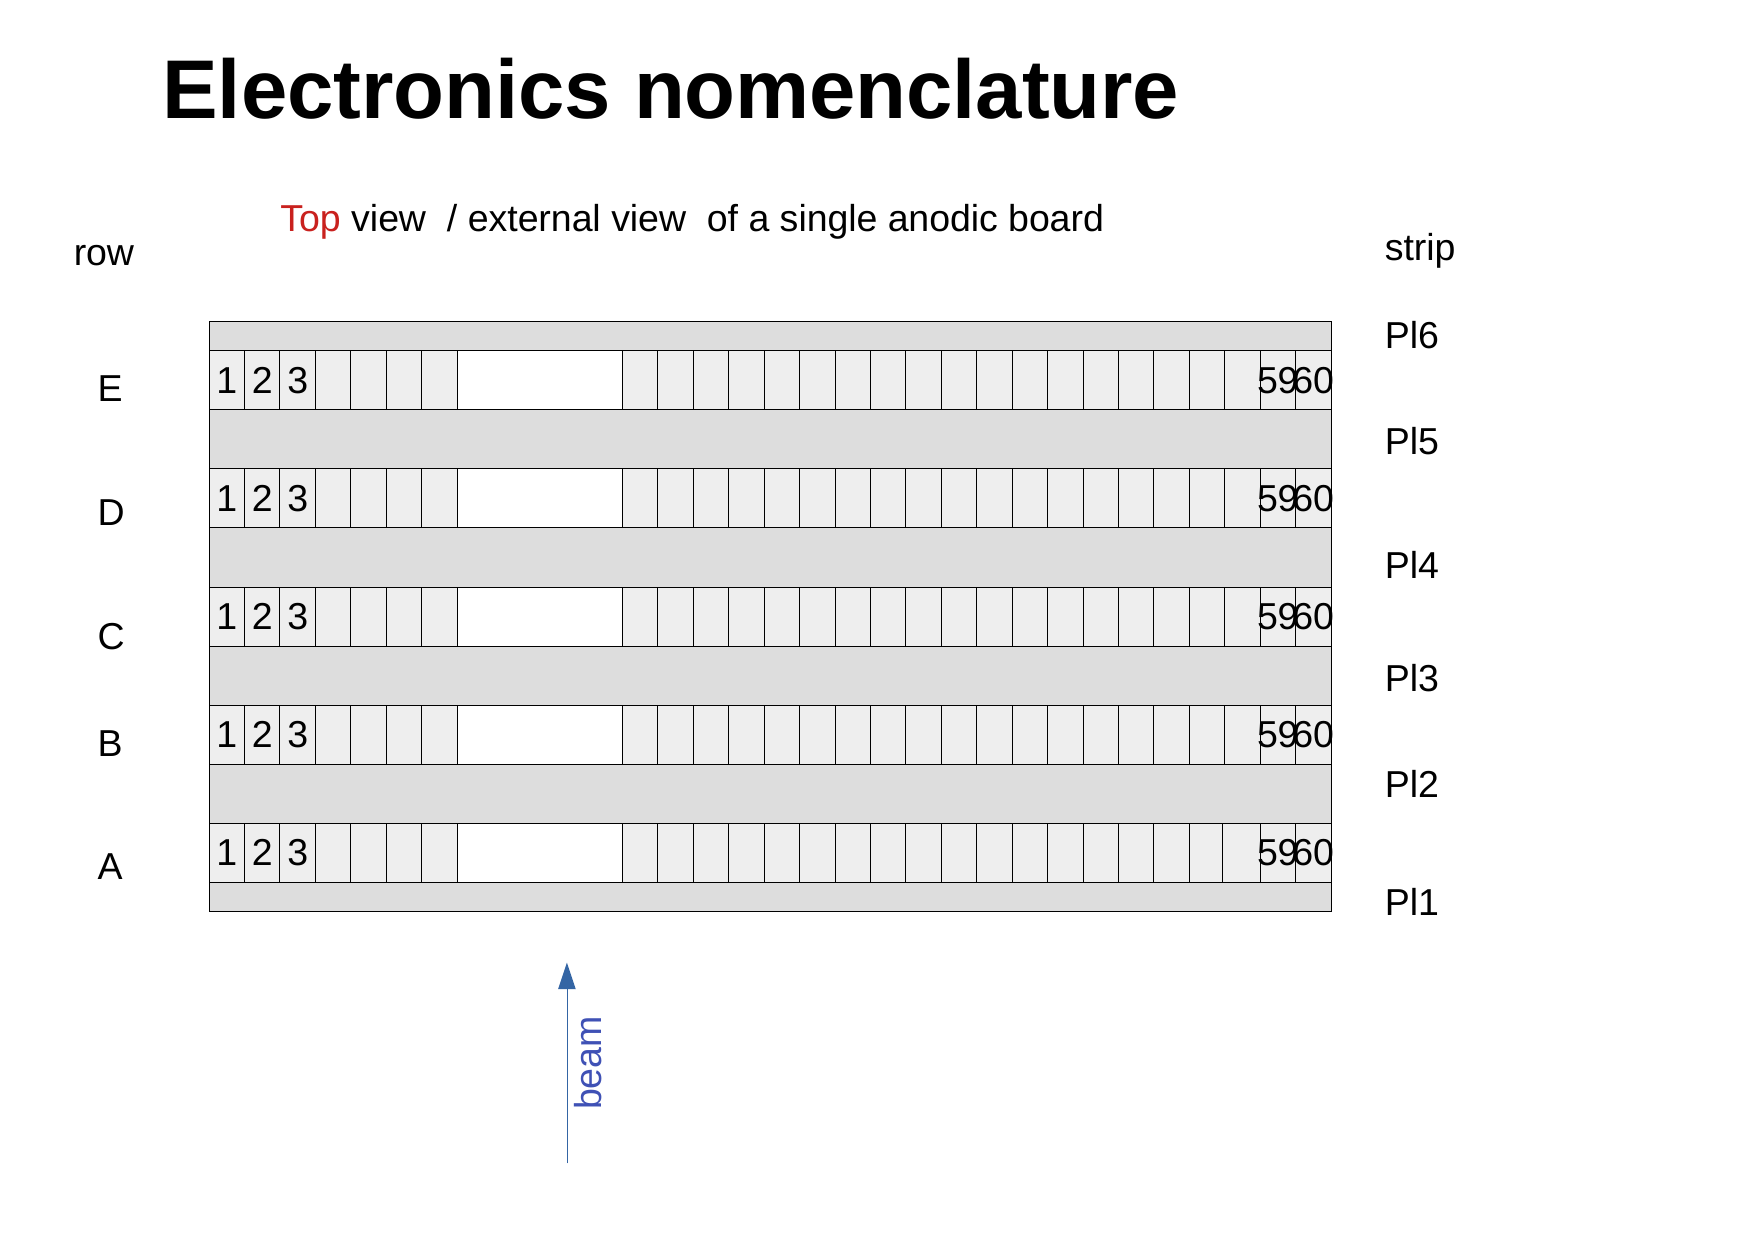

Electronics nomenclature
Top view / external view of a single anodic board
strip
row
Pl6
1
2
3
59
60
E
Pl5
1
2
3
59
60
D
Pl4
1
2
3
59
60
C
Pl3
1
2
3
59
60
B
Pl2
1
2
3
59
60
A
Pl1
beam